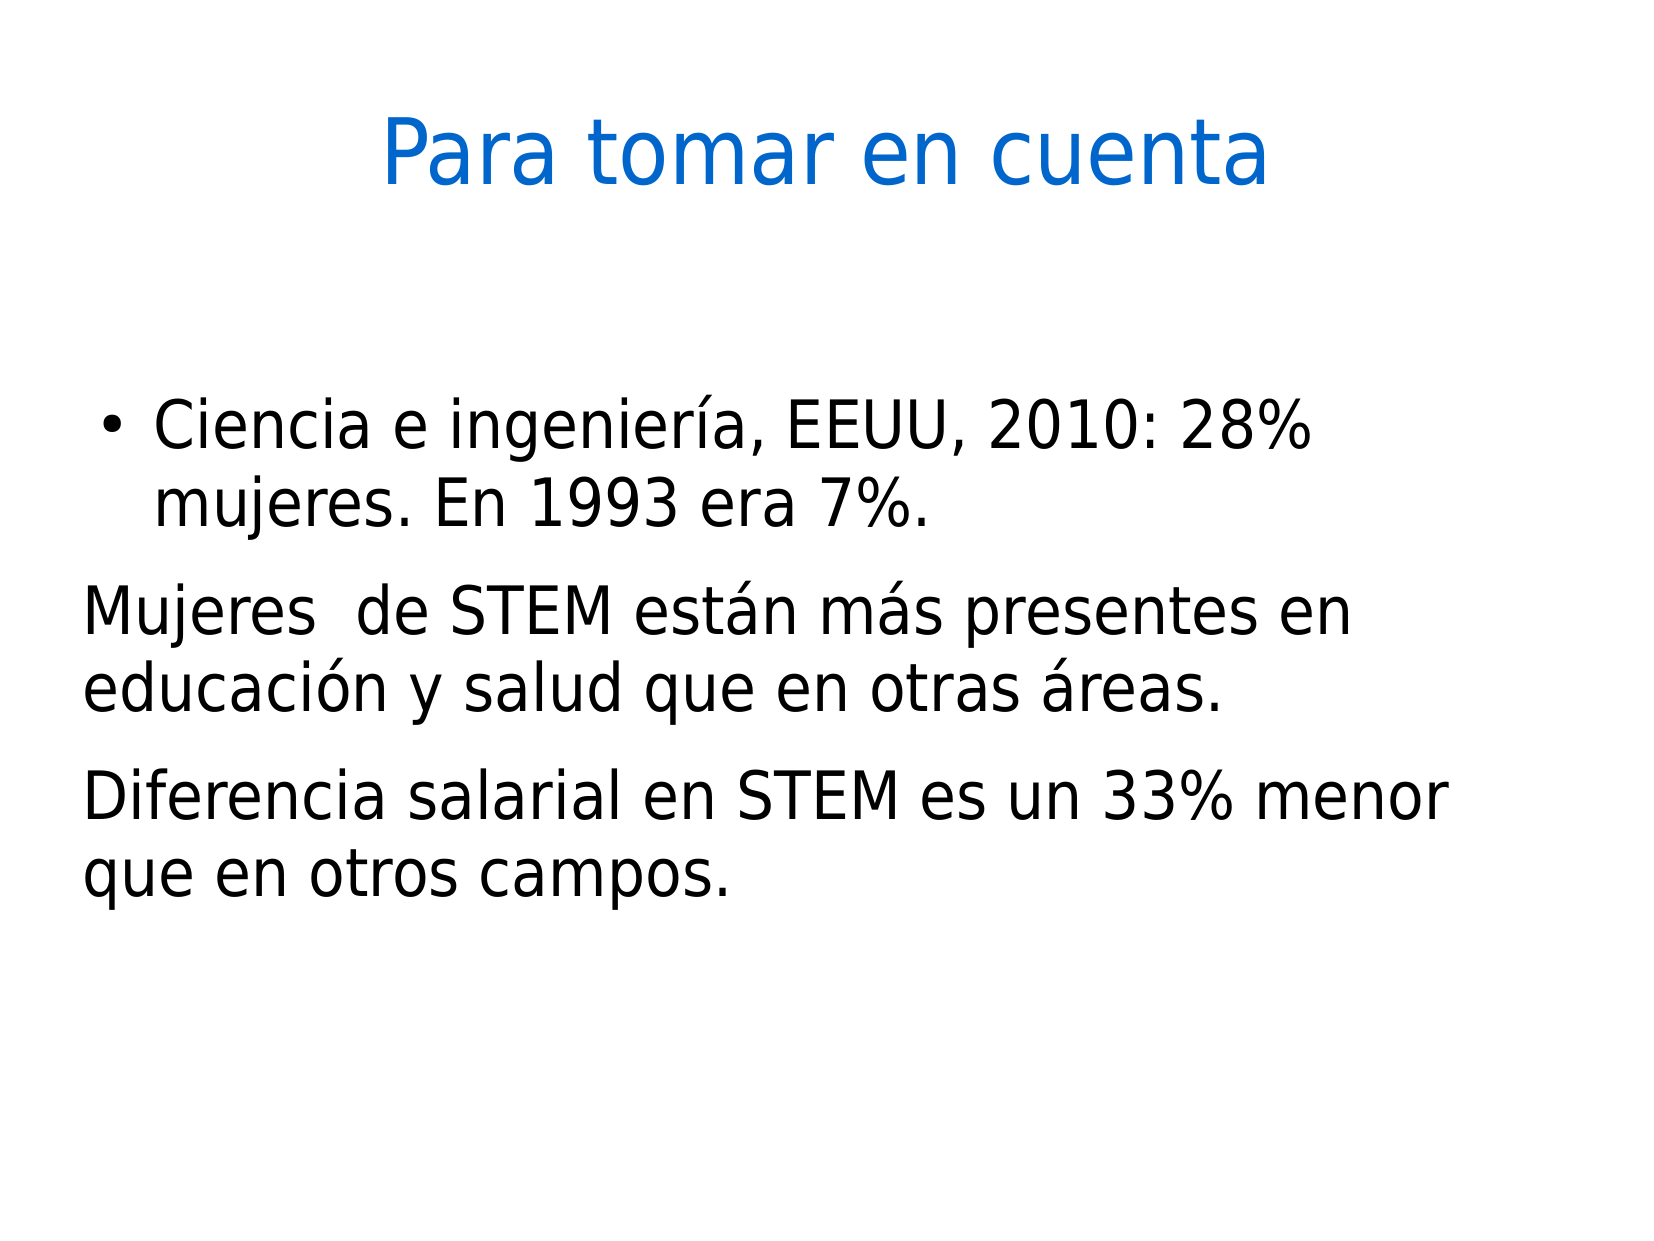

# Para tomar en cuenta
Ciencia e ingeniería, EEUU, 2010: 28% mujeres. En 1993 era 7%.
Mujeres de STEM están más presentes en educación y salud que en otras áreas.
Diferencia salarial en STEM es un 33% menor que en otros campos.